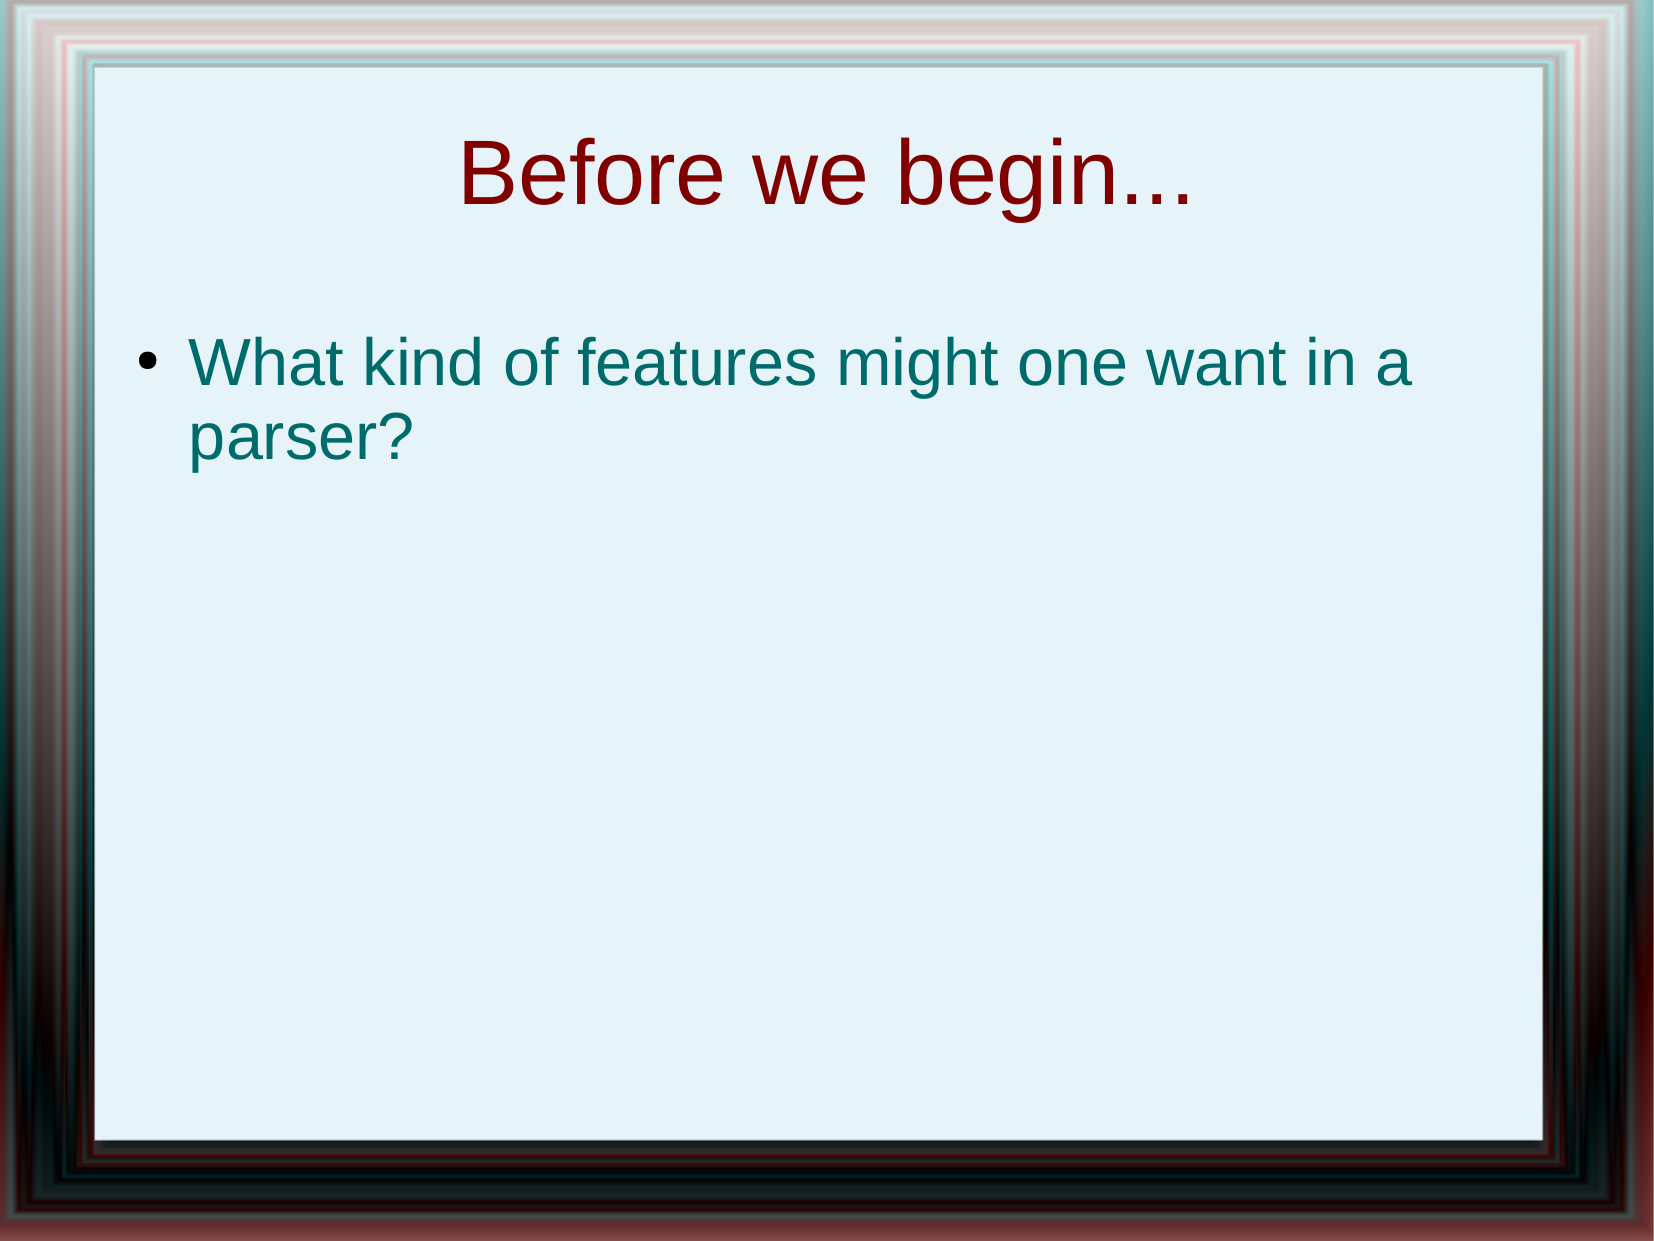

# Before we begin...
What kind of features might one want in a parser?